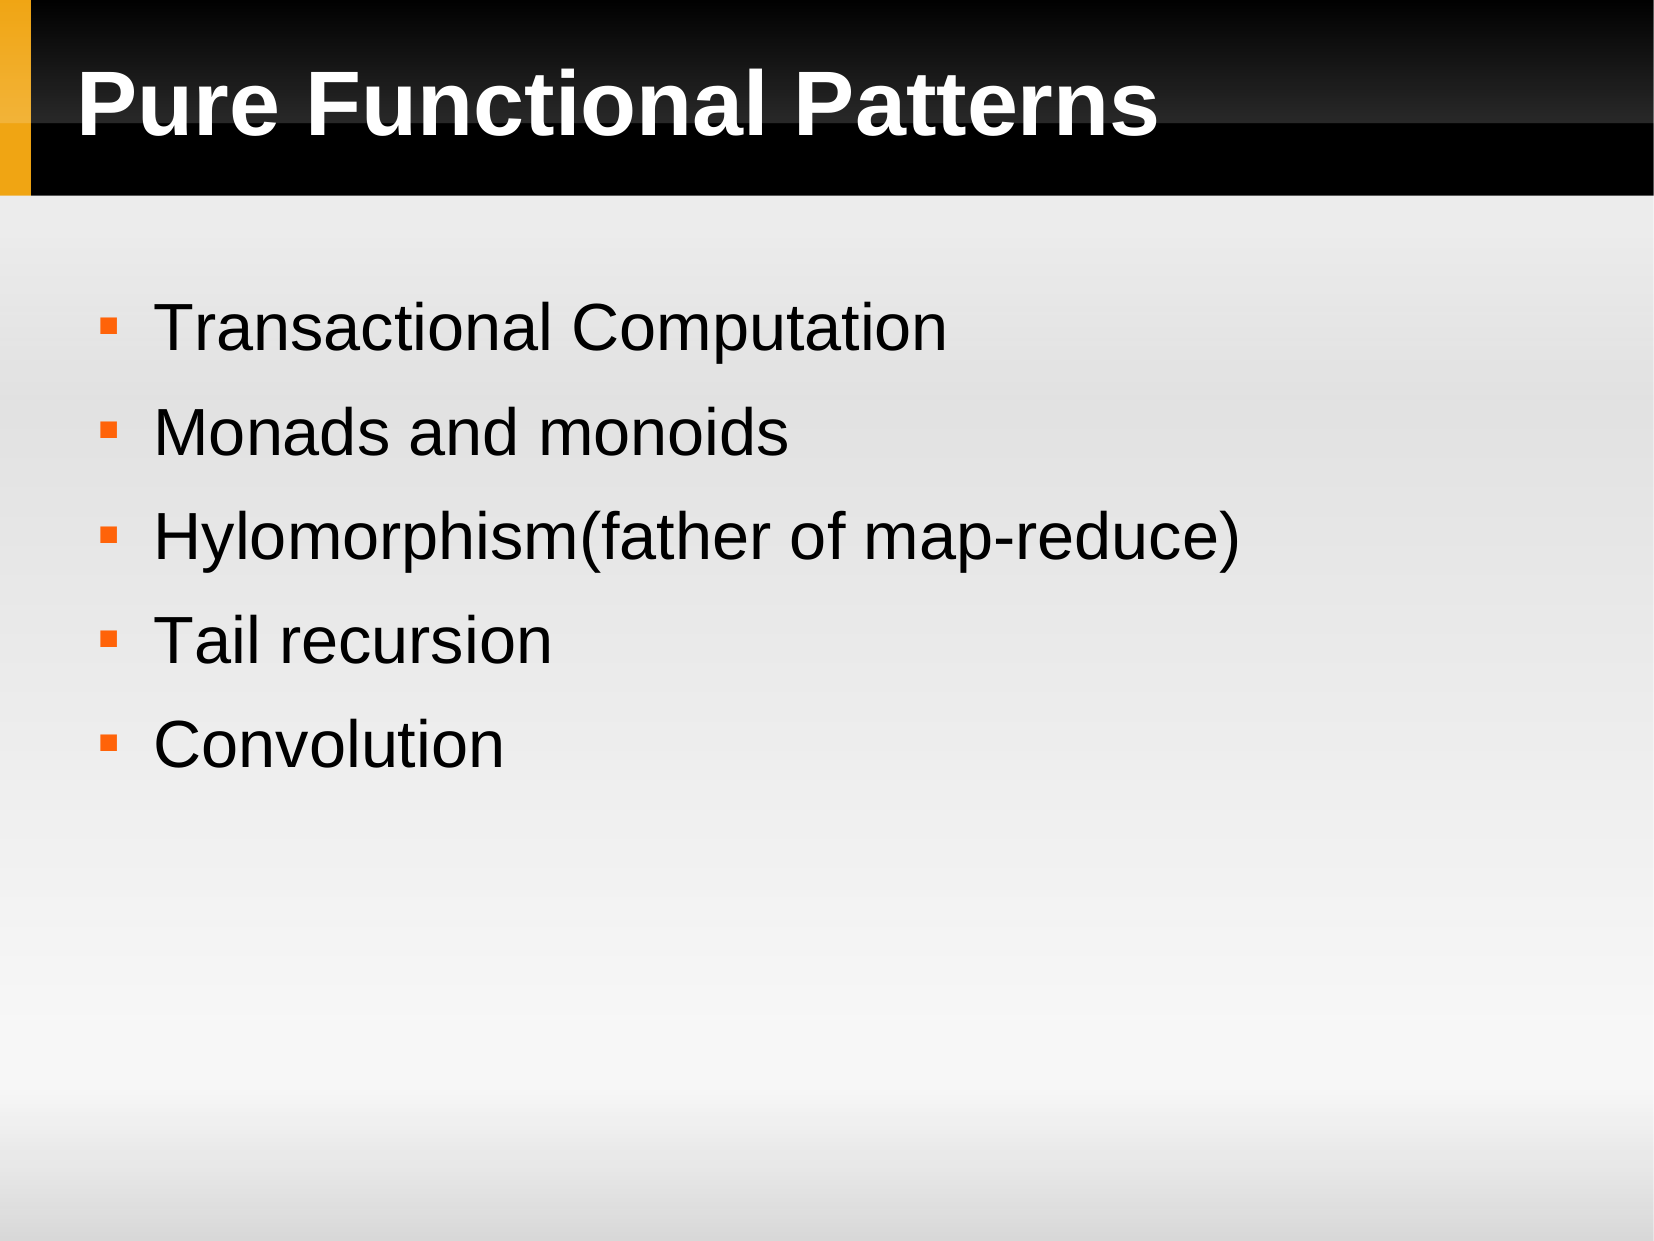

# Pure Functional Patterns
Transactional Computation
Monads and monoids
Hylomorphism(father of map-reduce)
Tail recursion
Convolution